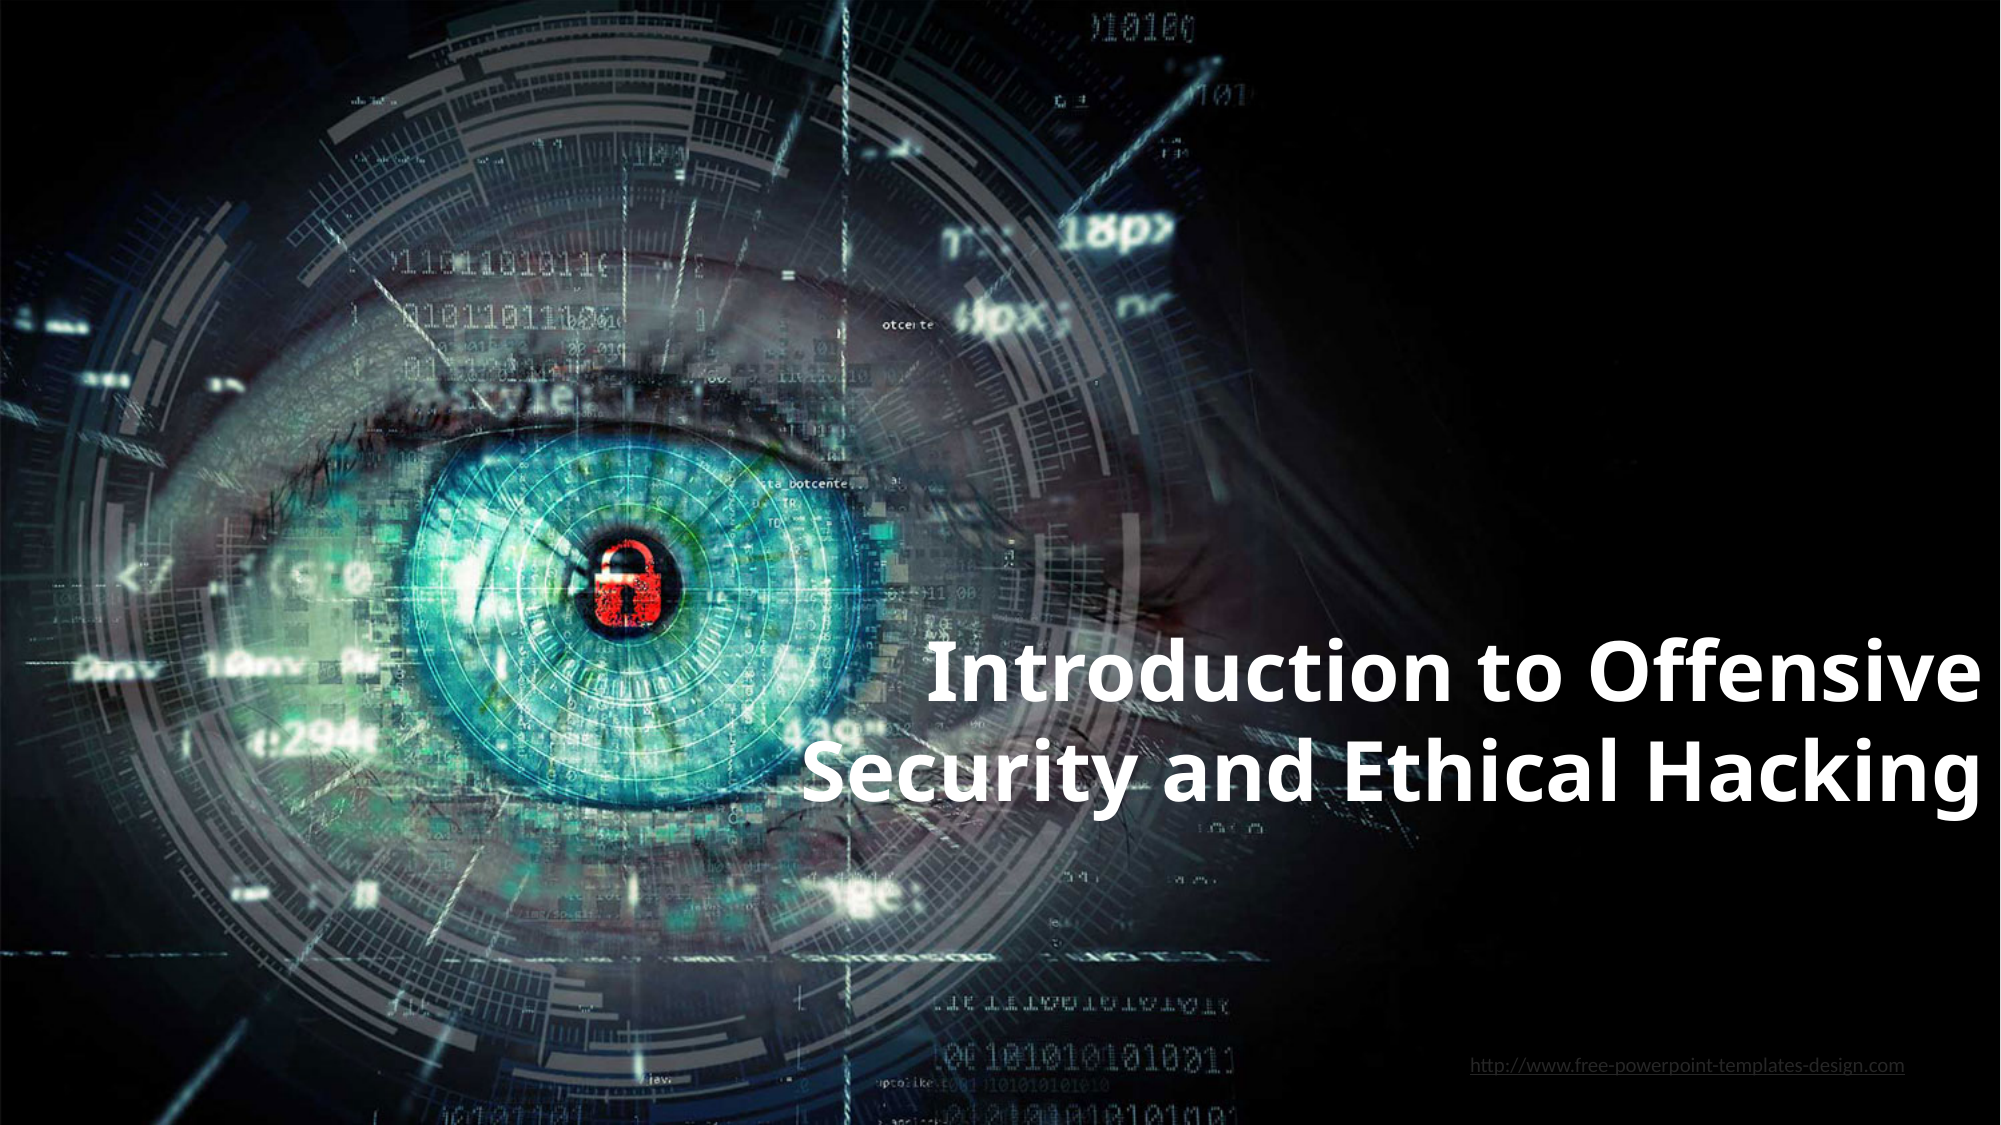

Introduction to Offensive Security and Ethical Hacking
http://www.free-powerpoint-templates-design.com